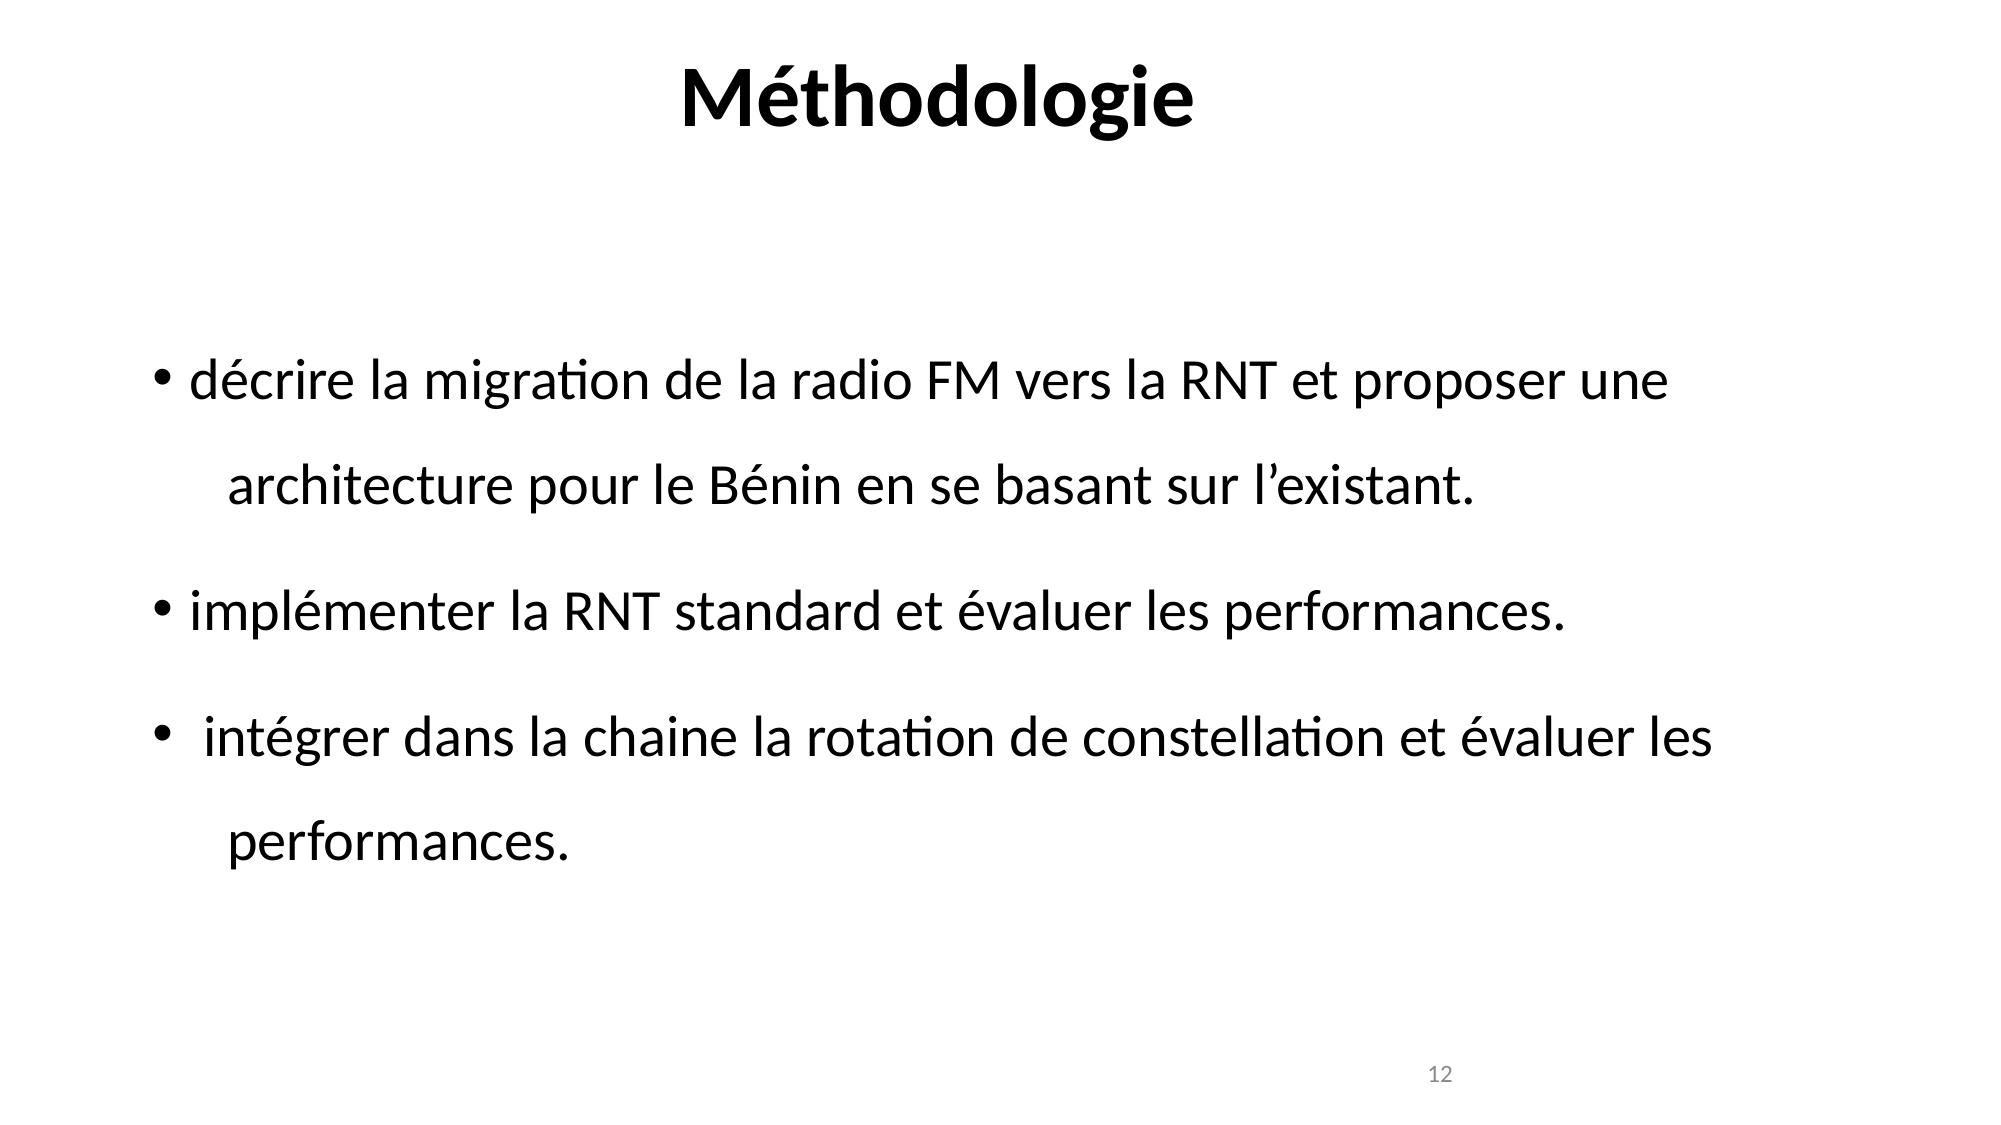

Méthodologie
# décrire la migration de la radio FM vers la RNT et proposer une architecture pour le Bénin en se basant sur l’existant.
implémenter la RNT standard et évaluer les performances.
 intégrer dans la chaine la rotation de constellation et évaluer les performances.